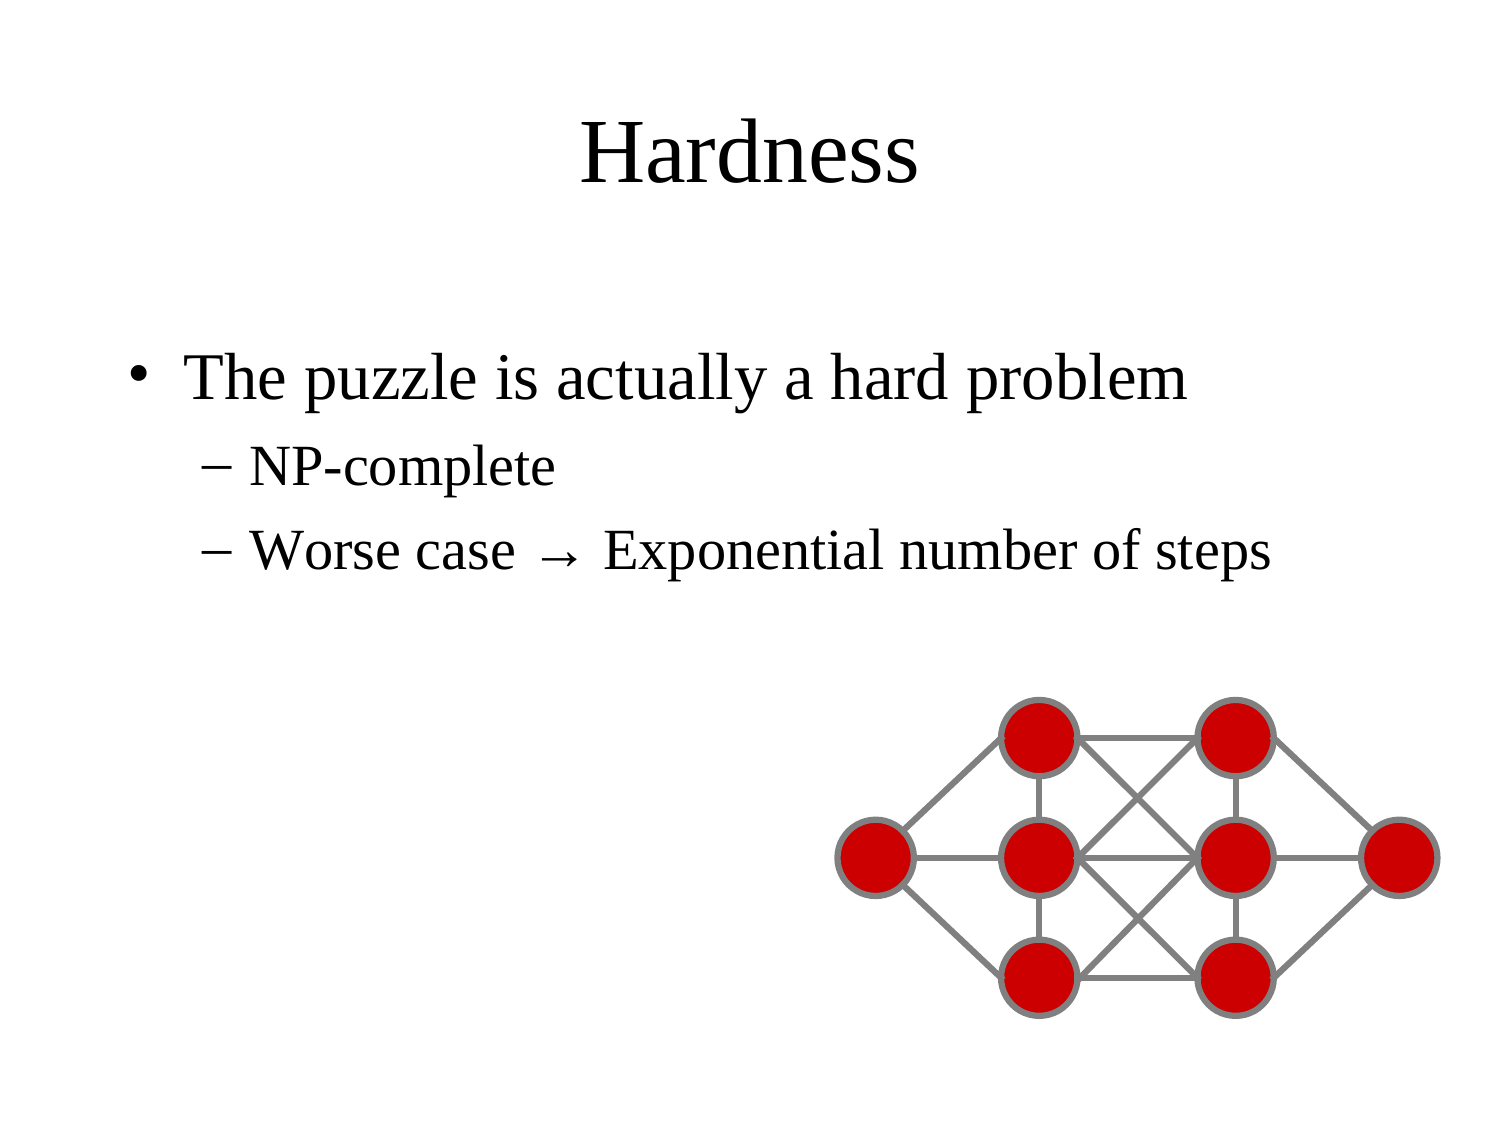

# Hardness
The puzzle is actually a hard problem
NP-complete
Worse case → Exponential number of steps